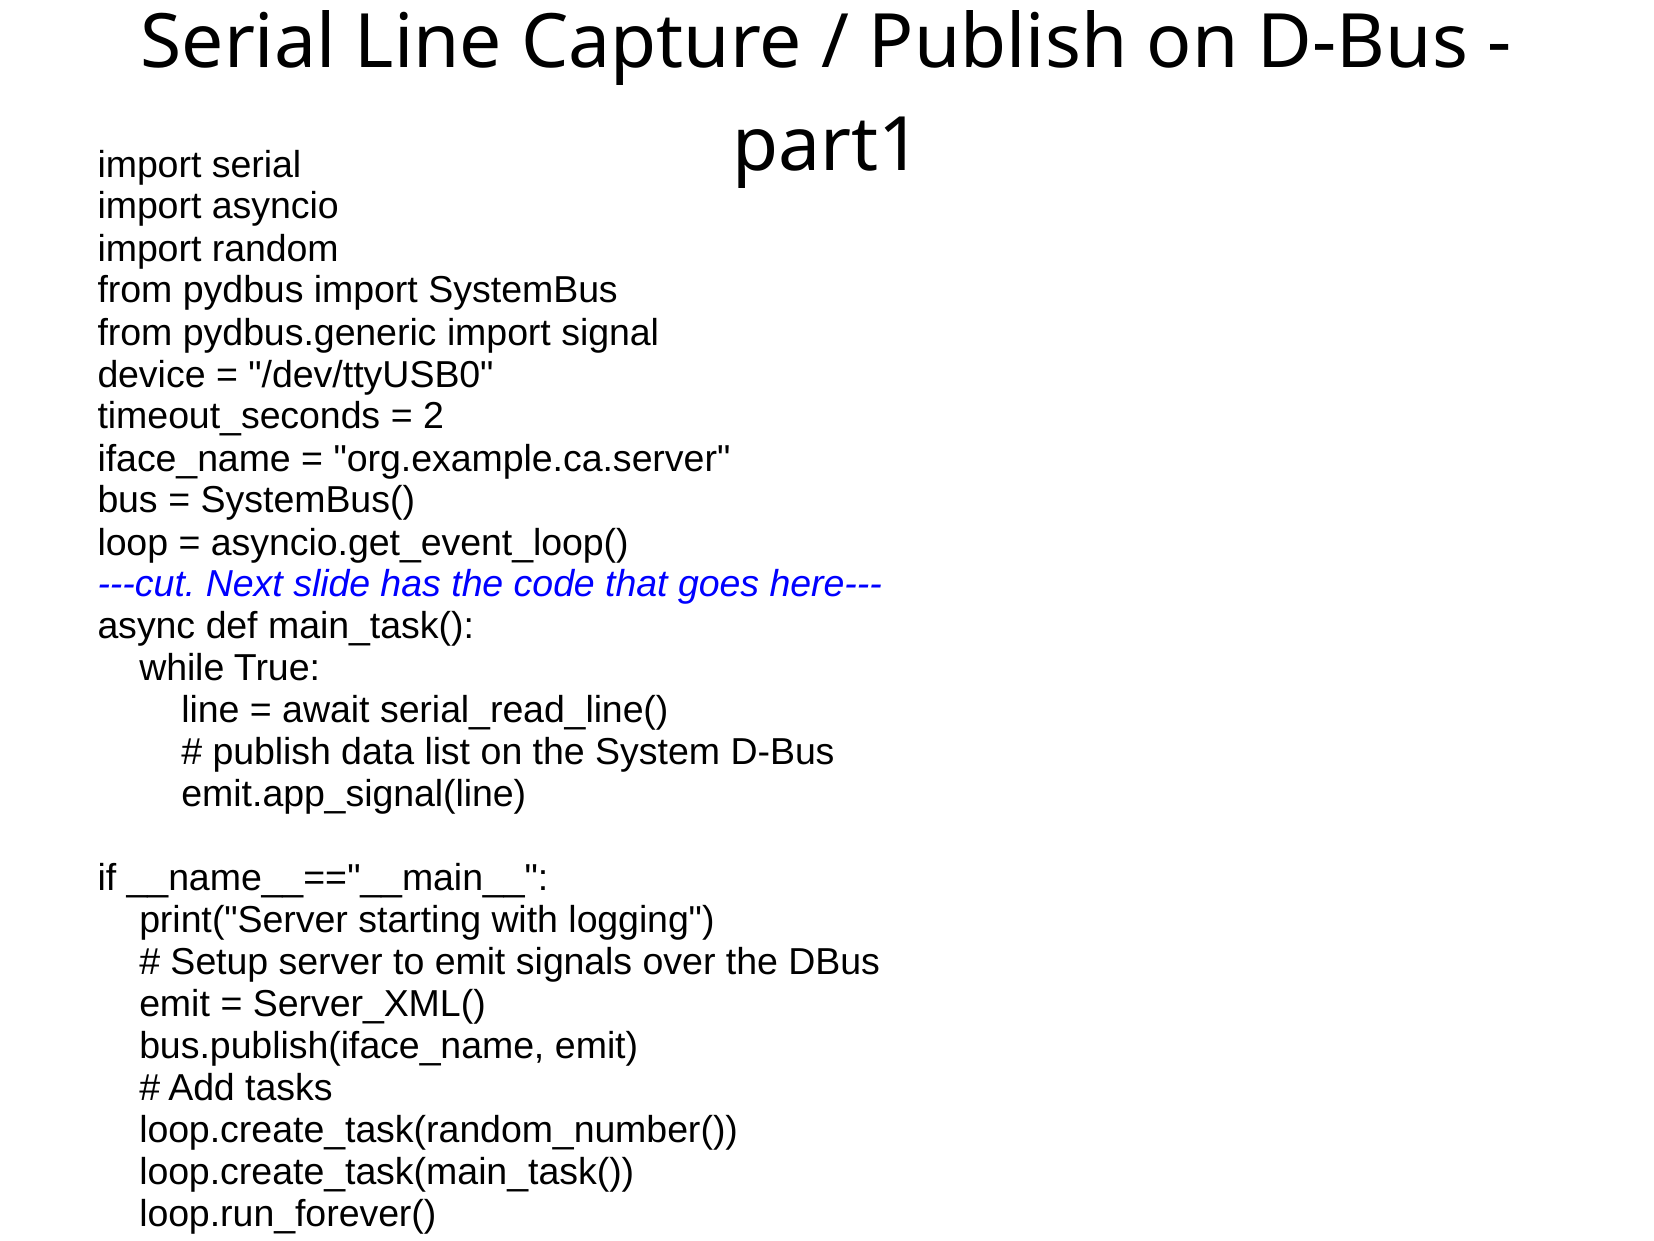

# Serial Line Capture / Publish on D-Bus - part1
import serial
import asyncio
import random
from pydbus import SystemBus
from pydbus.generic import signal
device = "/dev/ttyUSB0"
timeout_seconds = 2
iface_name = "org.example.ca.server"
bus = SystemBus()
loop = asyncio.get_event_loop()
---cut. Next slide has the code that goes here---
async def main_task():
 while True:
 line = await serial_read_line()
 # publish data list on the System D-Bus
 emit.app_signal(line)
if __name__=="__main__":
 print("Server starting with logging")
 # Setup server to emit signals over the DBus
 emit = Server_XML()
 bus.publish(iface_name, emit)
 # Add tasks
 loop.create_task(random_number())
 loop.create_task(main_task())
 loop.run_forever()